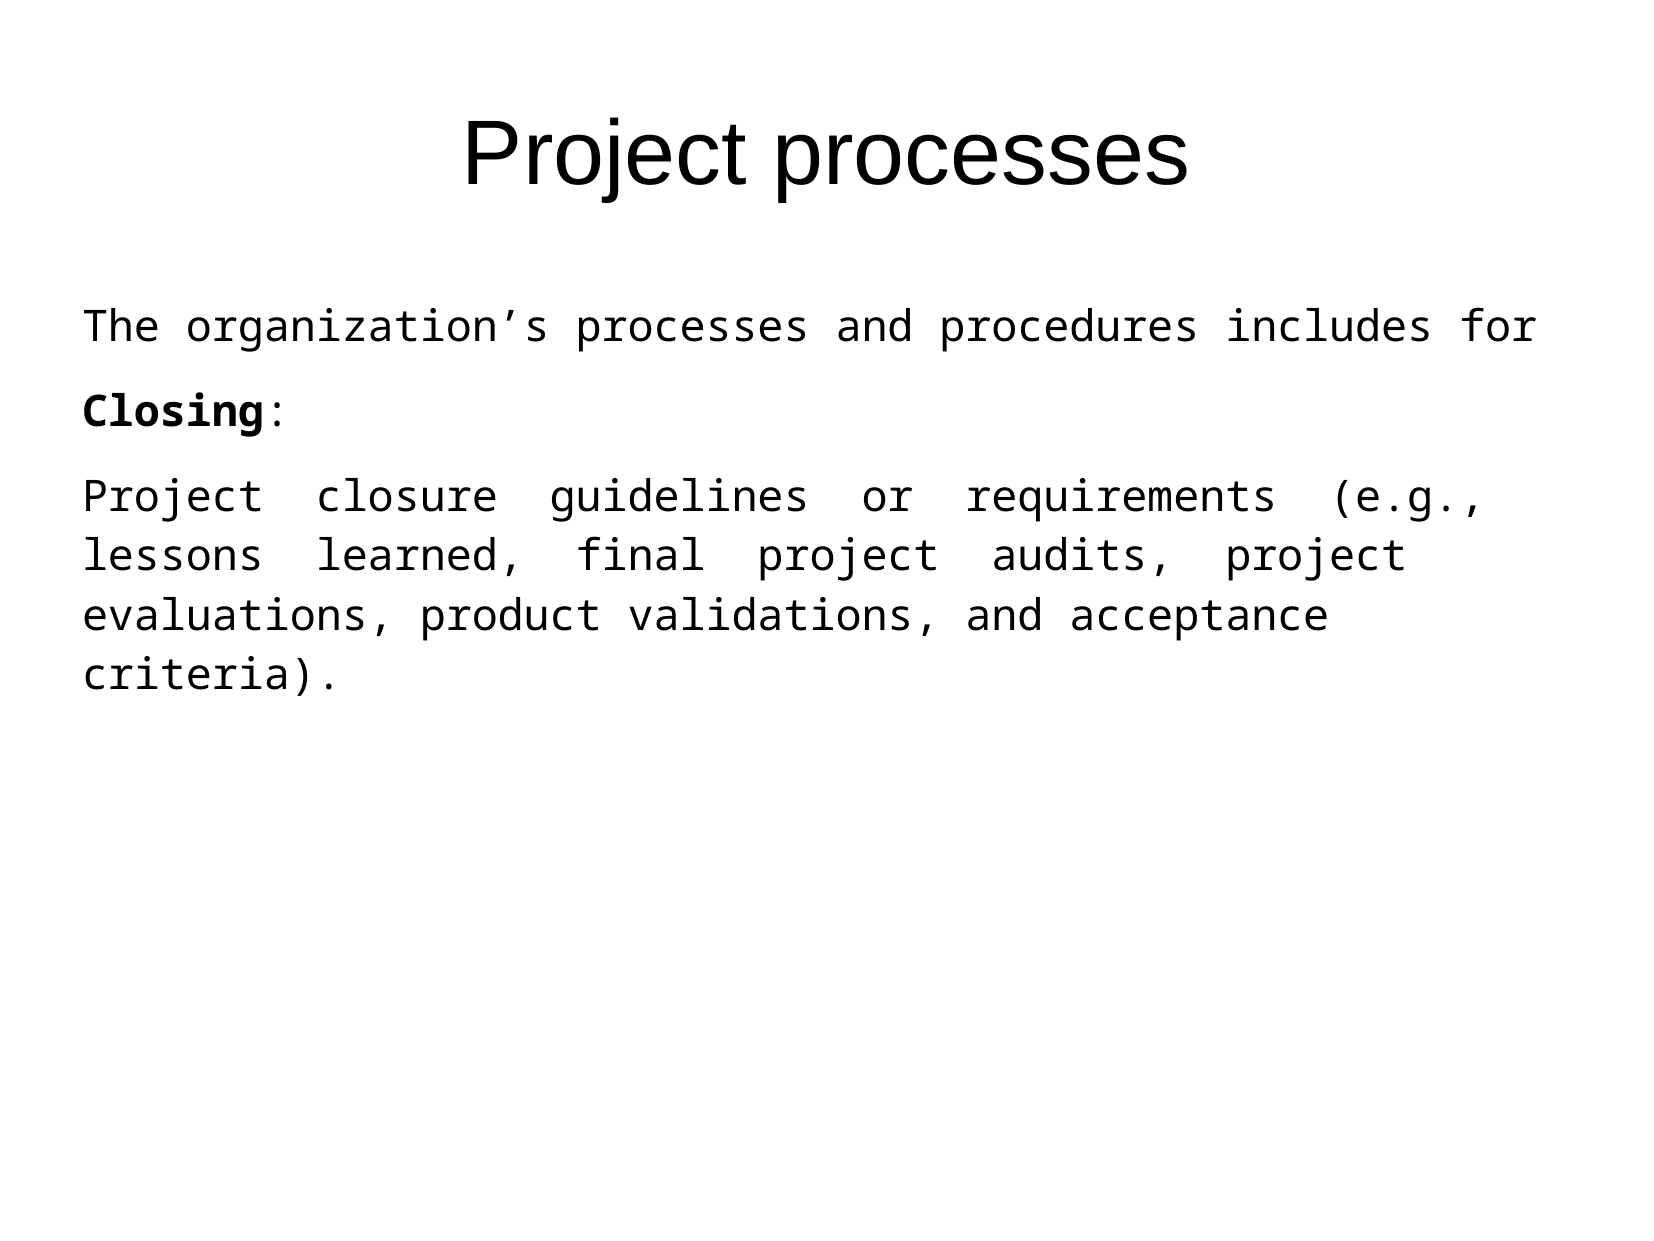

# Project processes
The organization’s processes and procedures includes for
Closing:
Project closure guidelines or requirements (e.g., lessons learned, final project audits, project evaluations, product validations, and acceptance criteria).